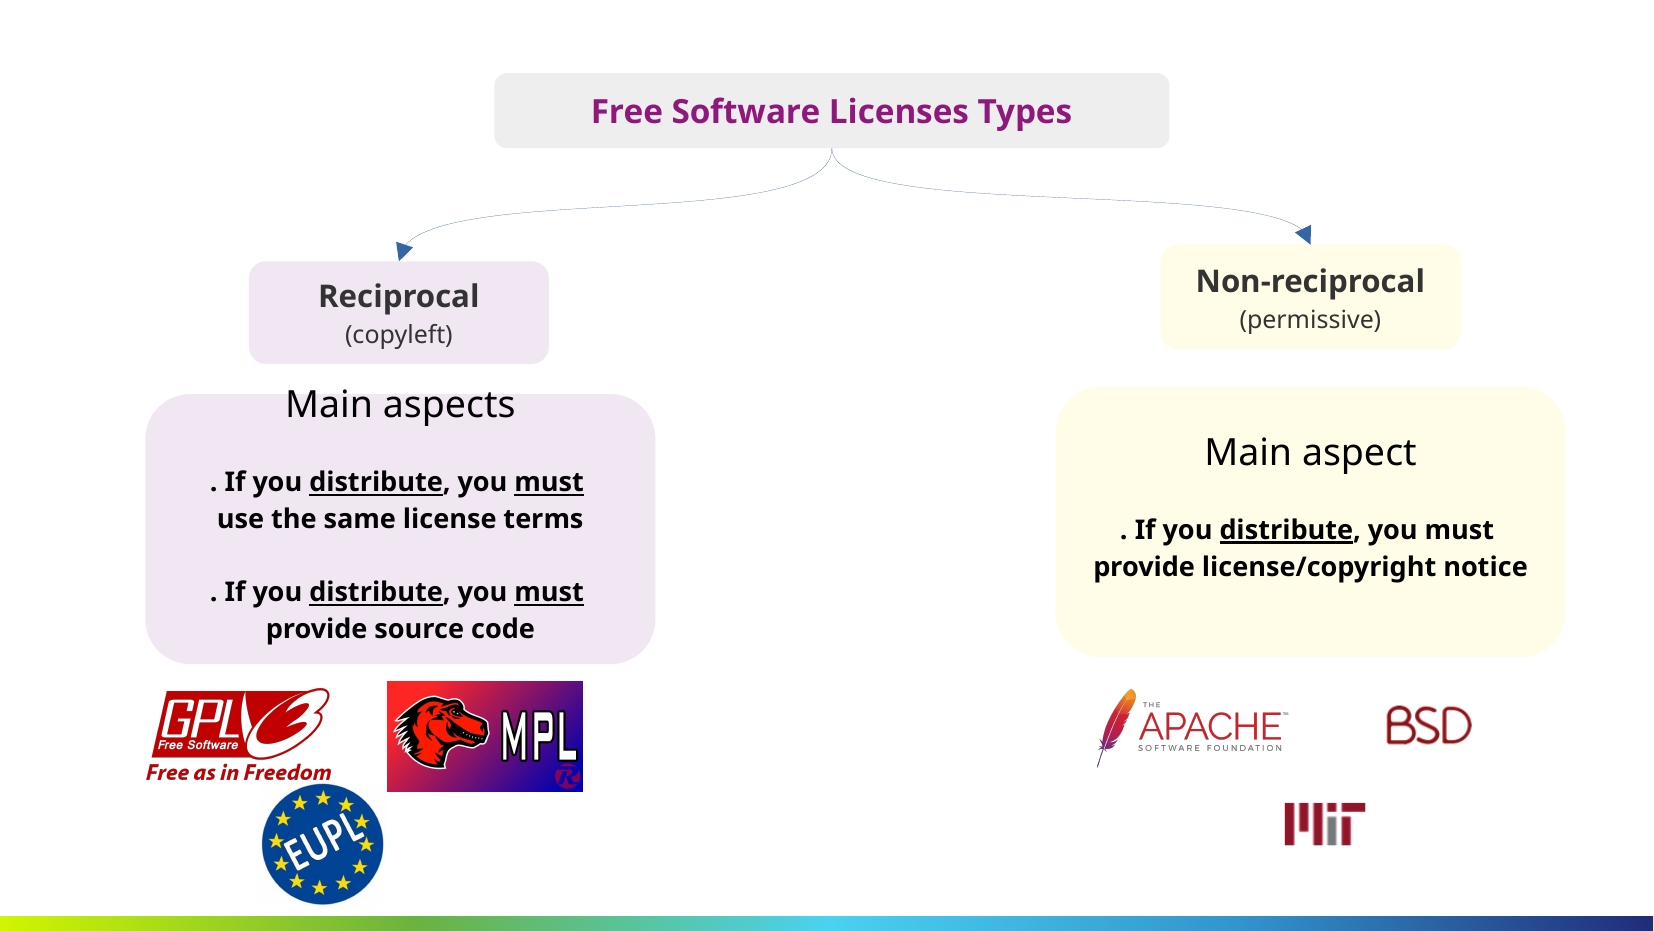

Free Software Licenses Types
Non-reciprocal
(permissive)
Reciprocal
(copyleft)
#
Main aspect
. If you distribute, you must
provide license/copyright notice
Main aspects
. If you distribute, you must
use the same license terms
. If you distribute, you must
provide source code